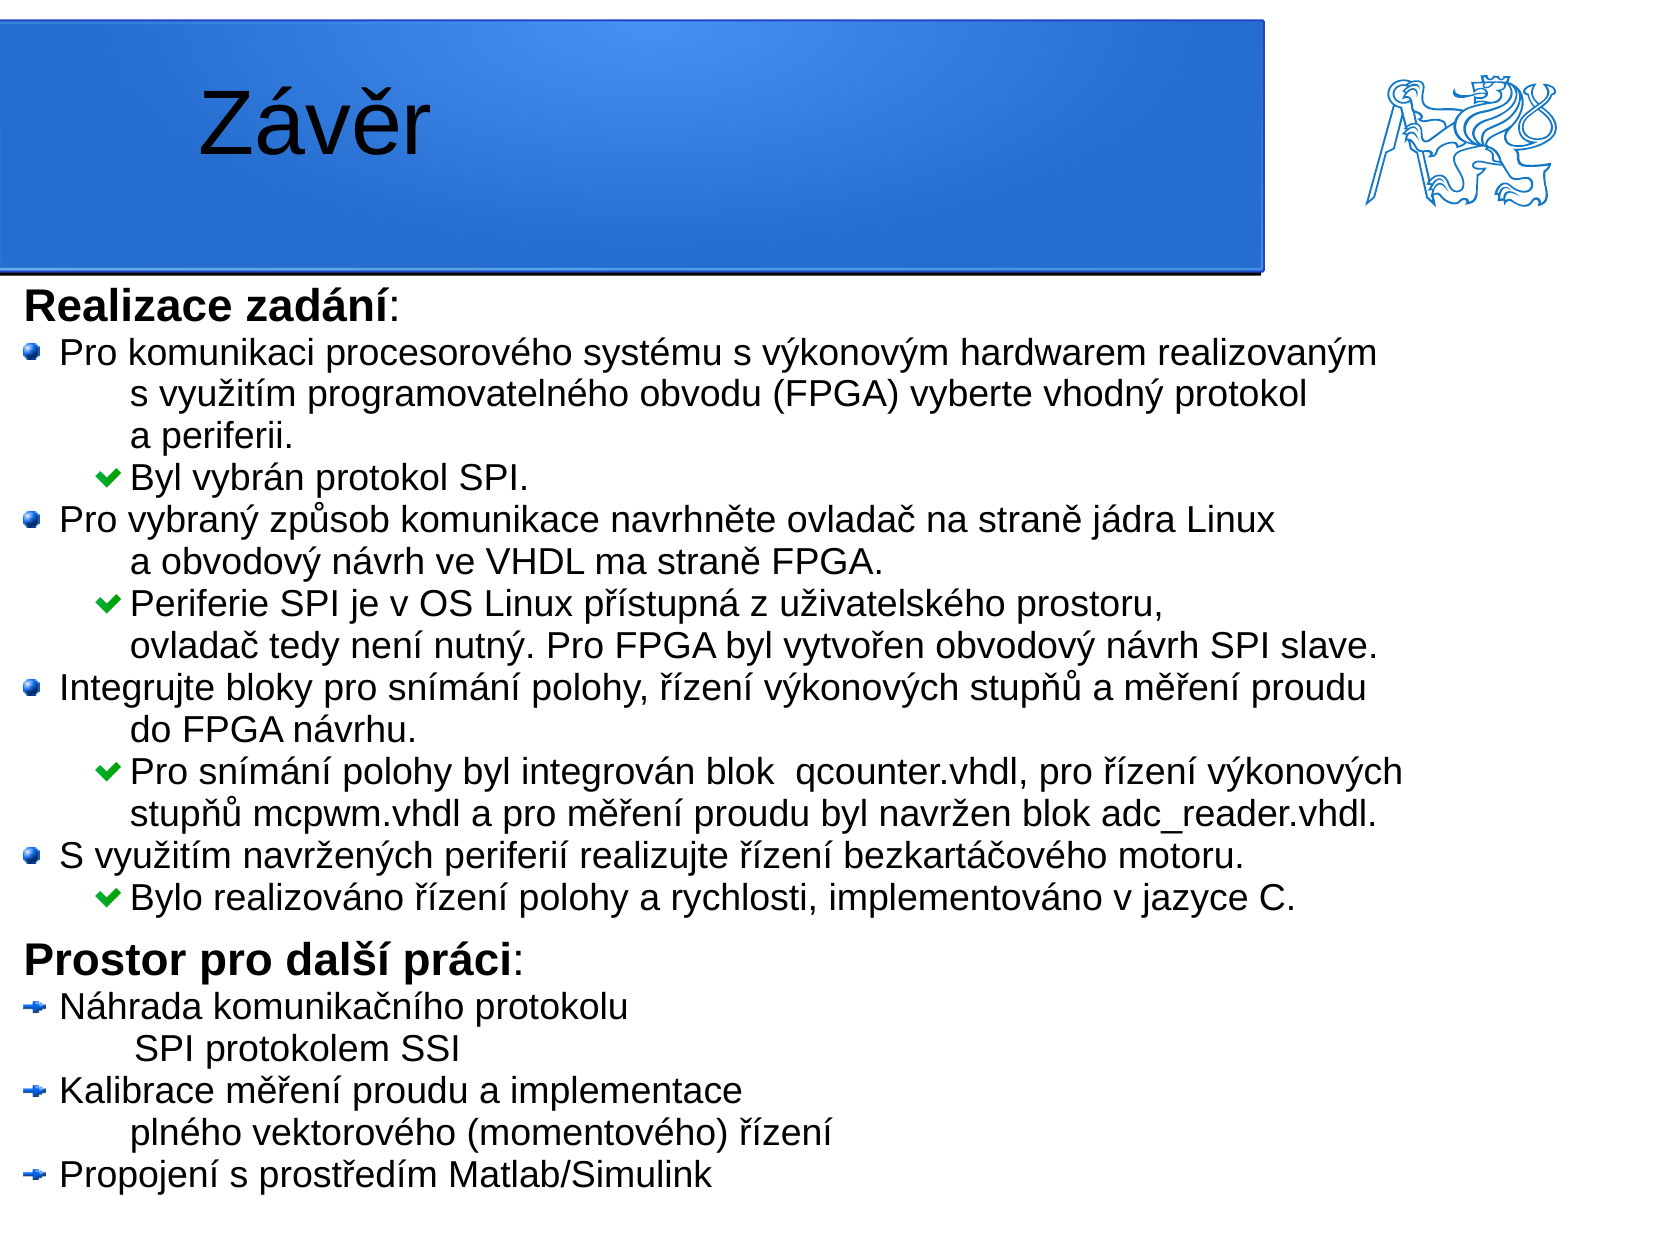

# Závěr
Realizace zadání:
Pro komunikaci procesorového systému s výkonovým hardwarem realizovaným
s využitím programovatelného obvodu (FPGA) vyberte vhodný protokol
a periferii.
Byl vybrán protokol SPI.
Pro vybraný způsob komunikace navrhněte ovladač na straně jádra Linux
a obvodový návrh ve VHDL ma straně FPGA.
Periferie SPI je v OS Linux přístupná z uživatelského prostoru,
ovladač tedy není nutný. Pro FPGA byl vytvořen obvodový návrh SPI slave.
Integrujte bloky pro snímání polohy, řízení výkonových stupňů a měření proudu
do FPGA návrhu.
Pro snímání polohy byl integrován blok qcounter.vhdl, pro řízení výkonových
stupňů mcpwm.vhdl a pro měření proudu byl navržen blok adc_reader.vhdl.
S využitím navržených periferií realizujte řízení bezkartáčového motoru.
Bylo realizováno řízení polohy a rychlosti, implementováno v jazyce C.
Prostor pro další práci:
Náhrada komunikačního protokolu
 	SPI protokolem SSI
Kalibrace měření proudu a implementace
plného vektorového (momentového) řízení
Propojení s prostředím Matlab/Simulink